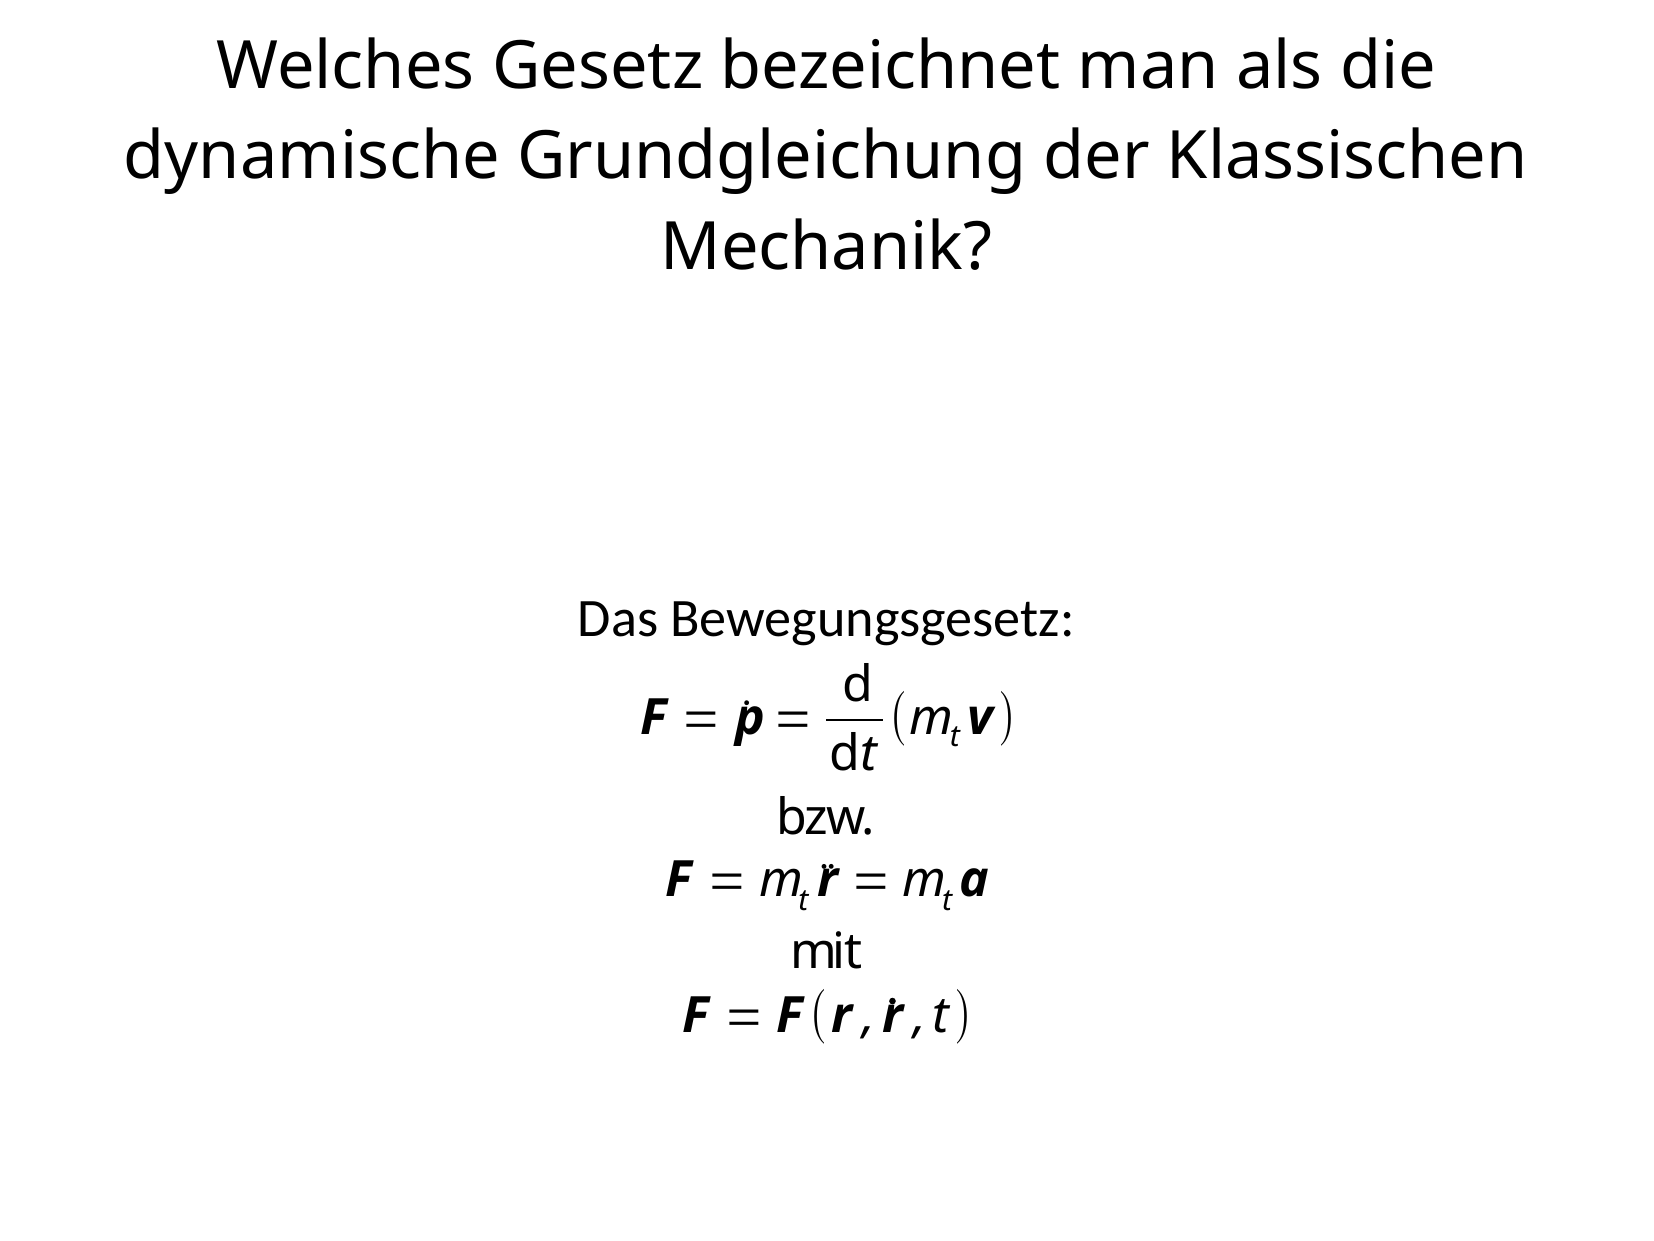

# Welches Gesetz bezeichnet man als die dynamische Grundgleichung der Klassischen Mechanik?
Das Bewegungsgesetz: